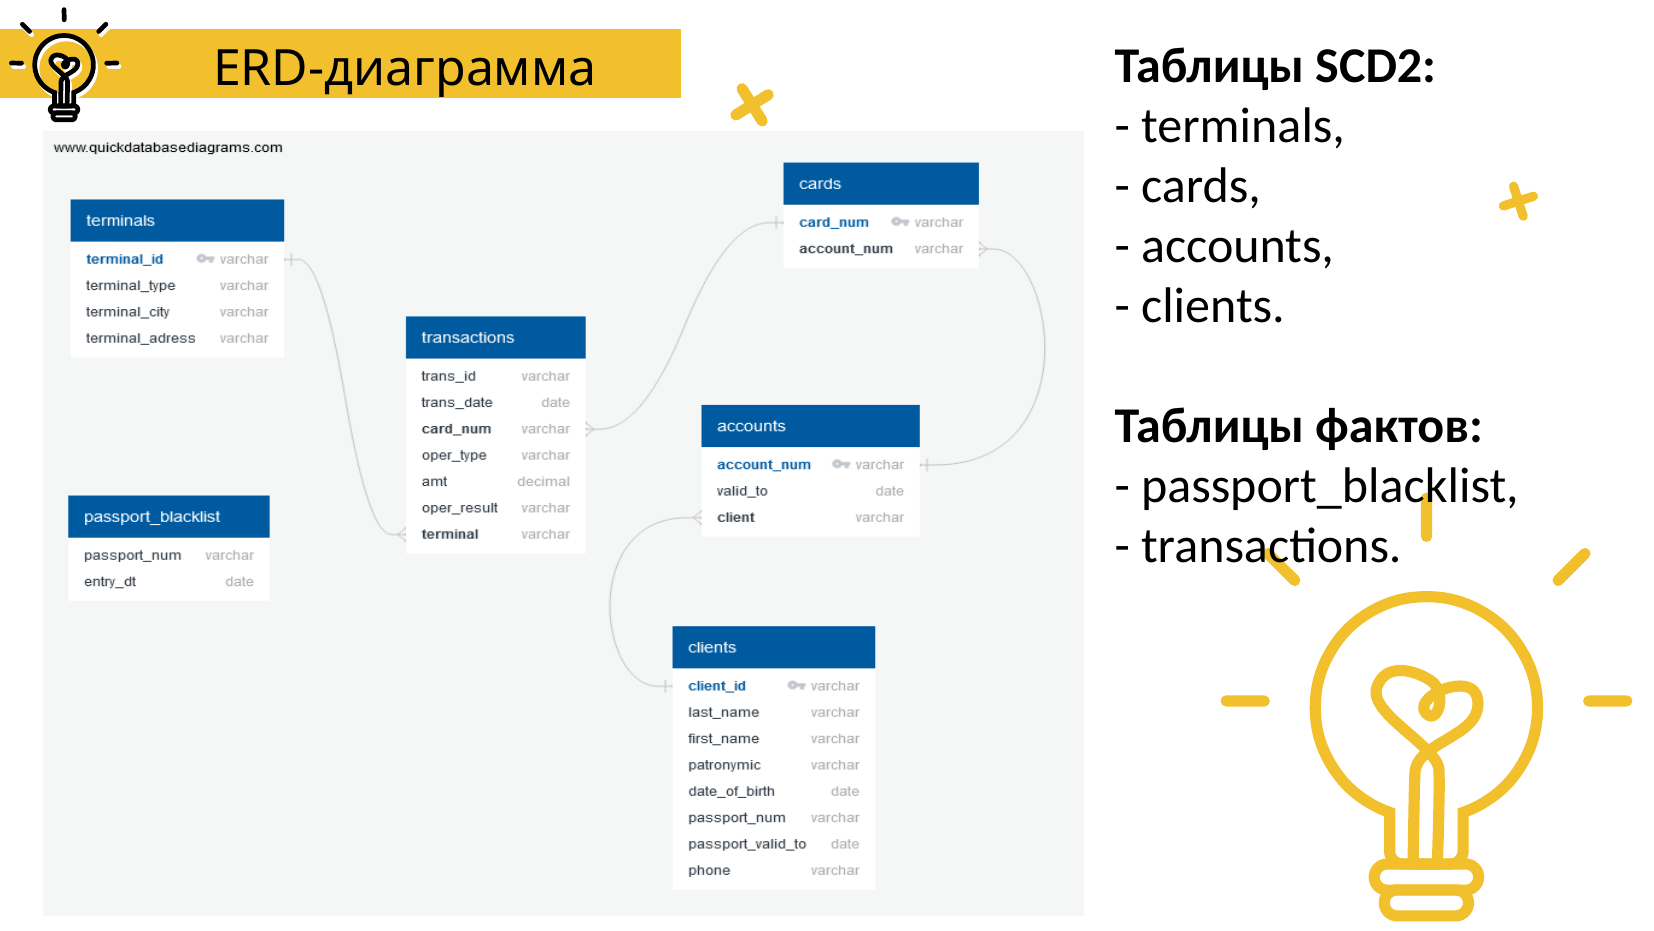

# ERD-диаграмма
Таблицы SCD2:
- terminals,
- cards,
- accounts,
- clients.
Таблицы фактов:
- passport_blacklist,
- transactions.